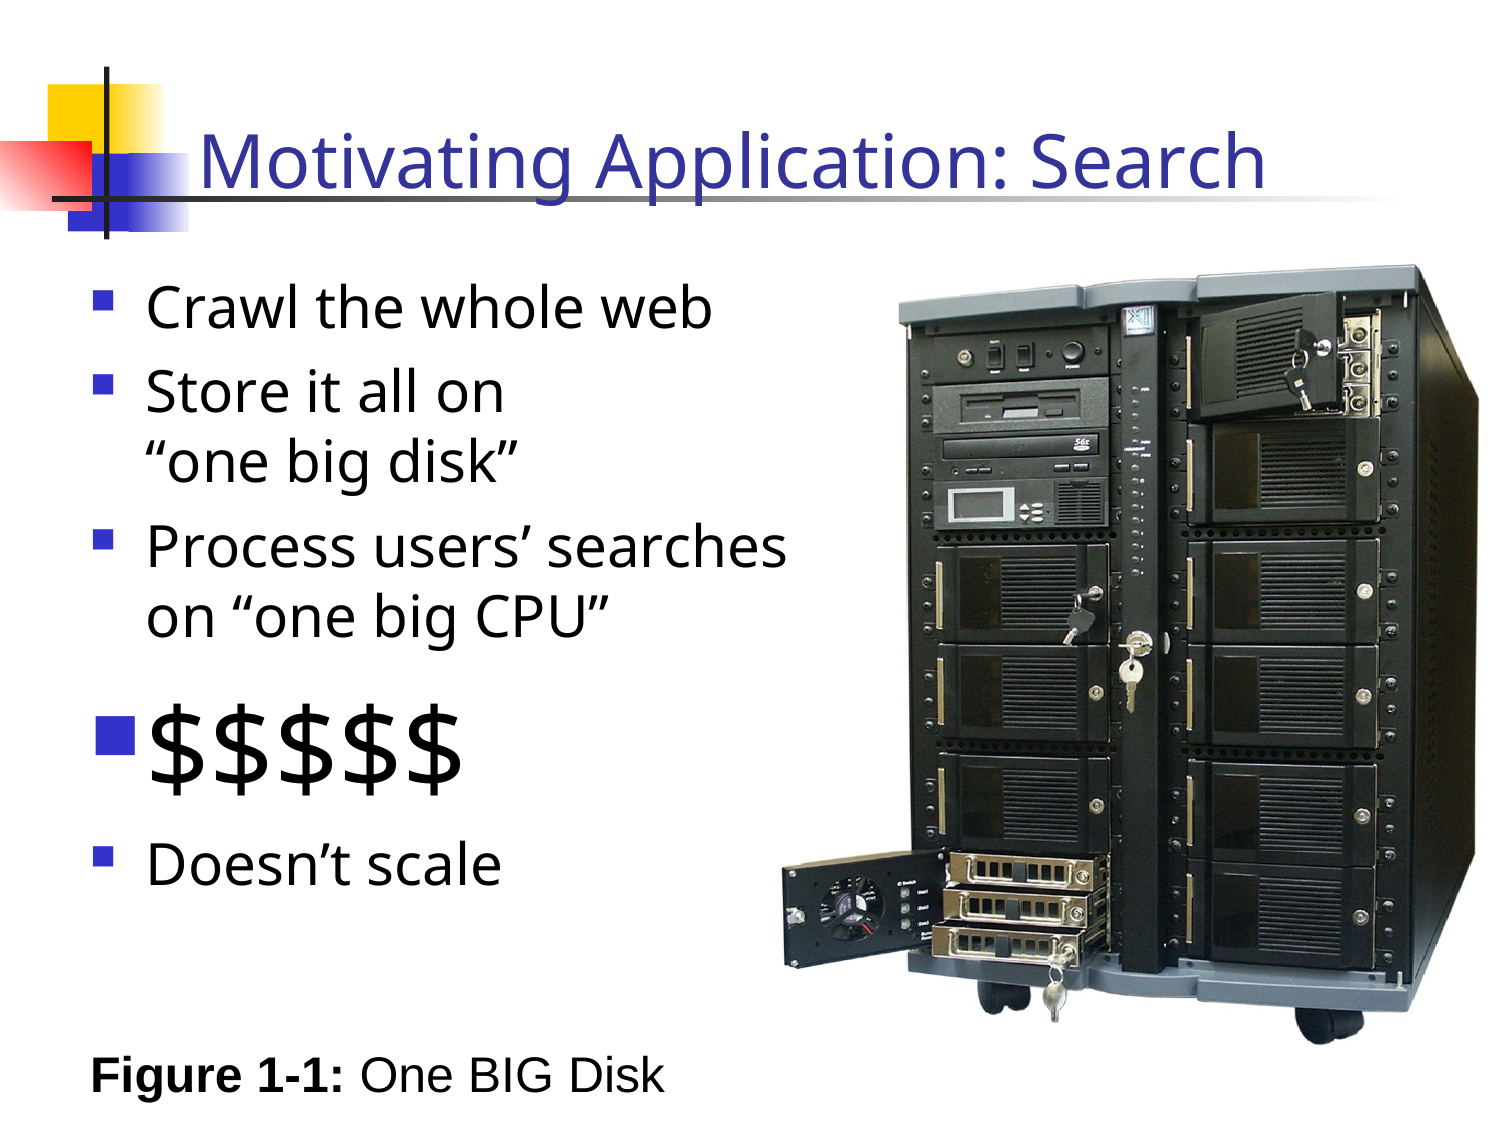

Motivating Application: Search
Crawl the whole web
Store it all on
“one big disk”
Process users’ searches on “one big CPU”
$$$$$
Doesn’t scale
Figure 1-1: One BIG Disk